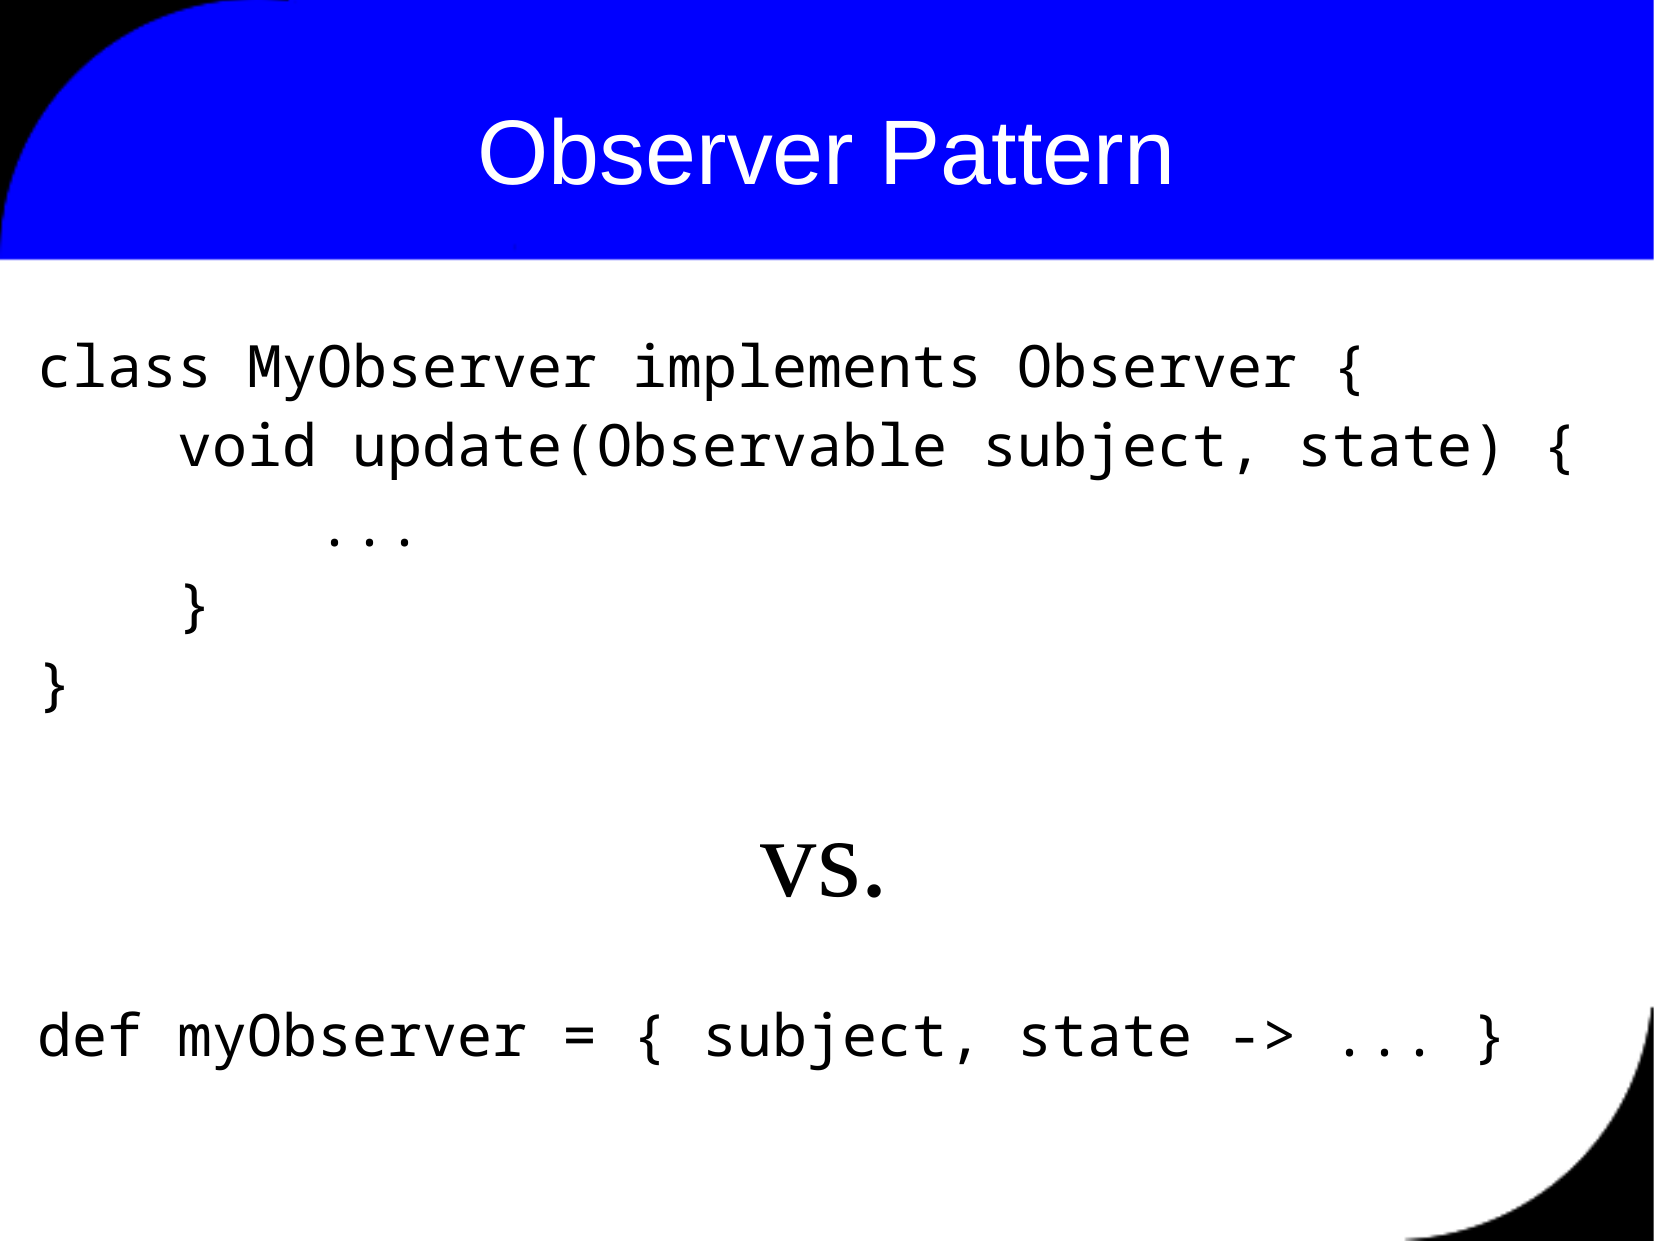

# Observer Pattern
class MyObserver implements Observer {
 void update(Observable subject, state) {
 ...
 }
}
vs.
def myObserver = { subject, state -> ... }